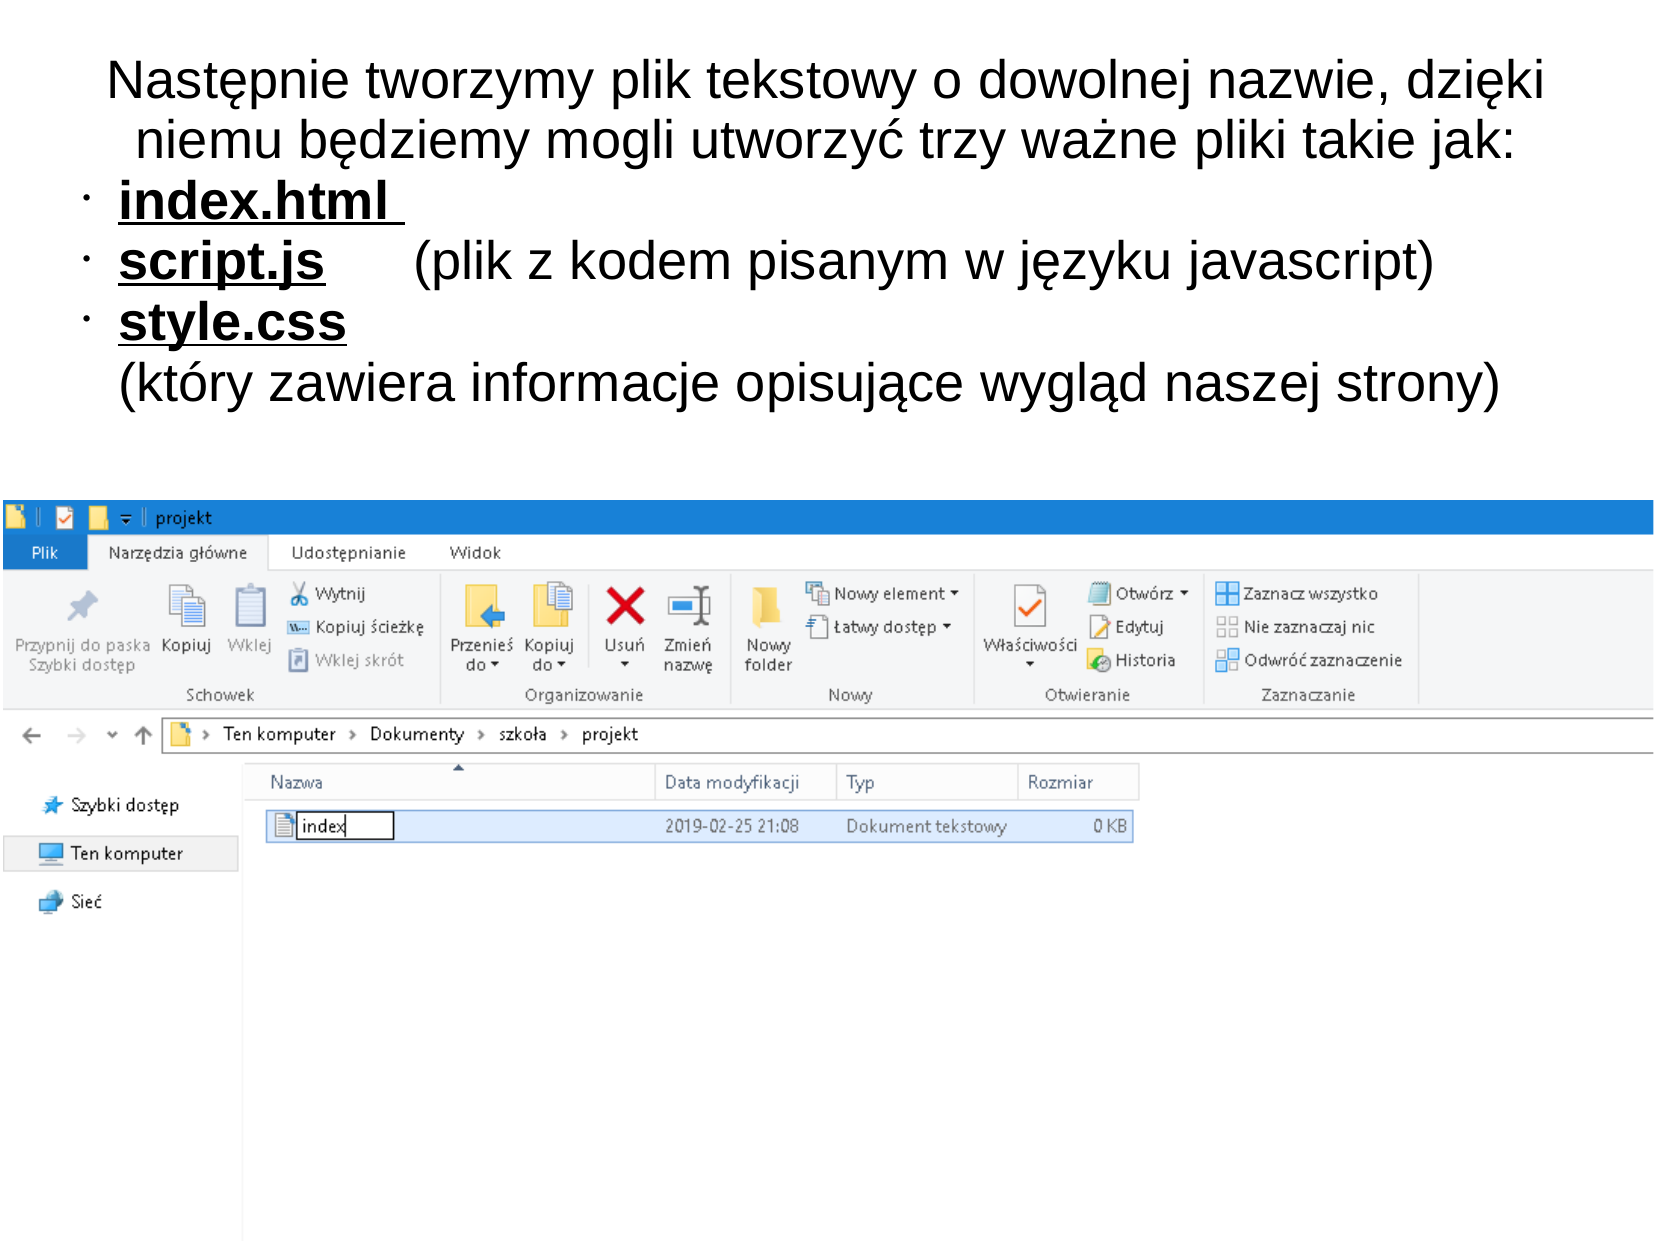

# Następnie tworzymy plik tekstowy o dowolnej nazwie, dzięki niemu będziemy mogli utworzyć trzy ważne pliki takie jak:
index.html
script.js		(plik z kodem pisanym w języku javascript)
style.css
(który zawiera informacje opisujące wygląd naszej strony)